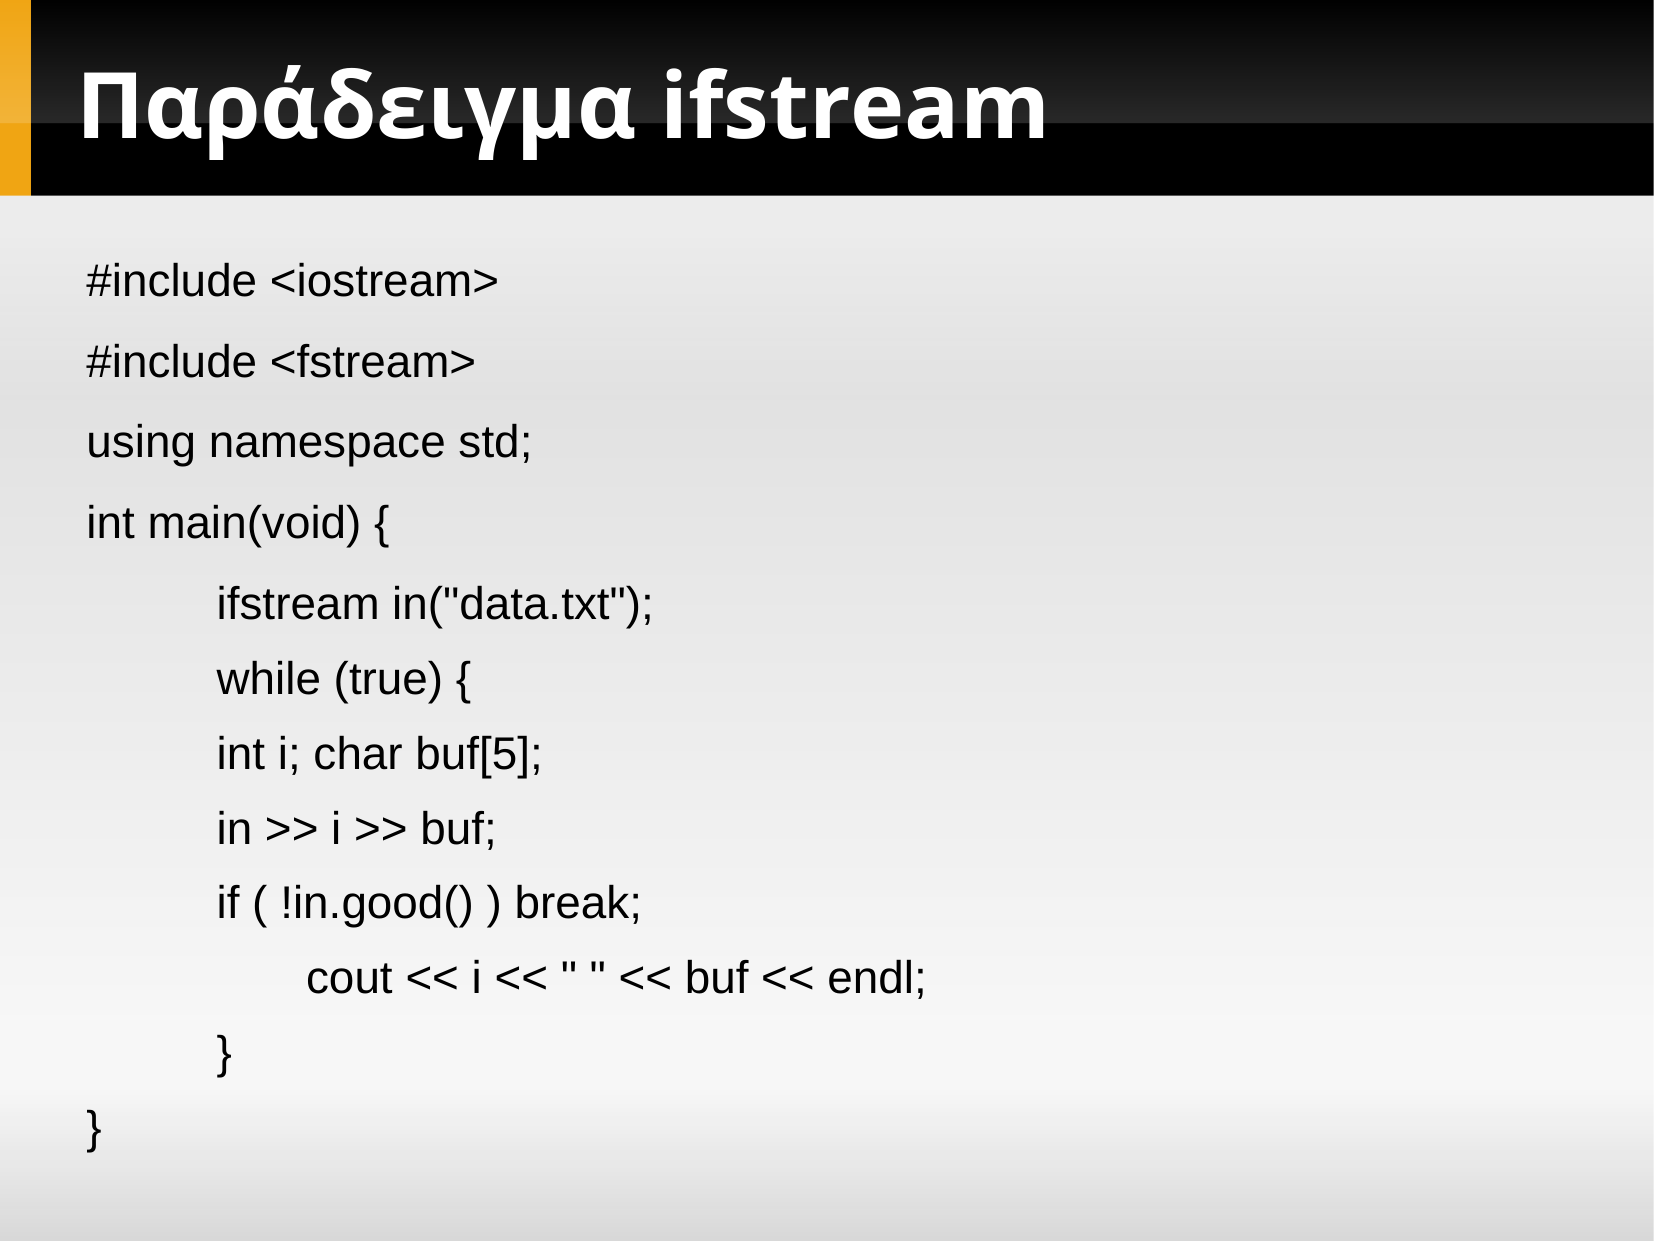

# Παράδειγμα ifstream
#include <iostream>
#include <fstream>
using namespace std;
int main(void) {
ifstream in("data.txt");
while (true) {
int i; char buf[5];
in >> i >> buf;
if ( !in.good() ) break;
 cout << i << " " << buf << endl;
}
}